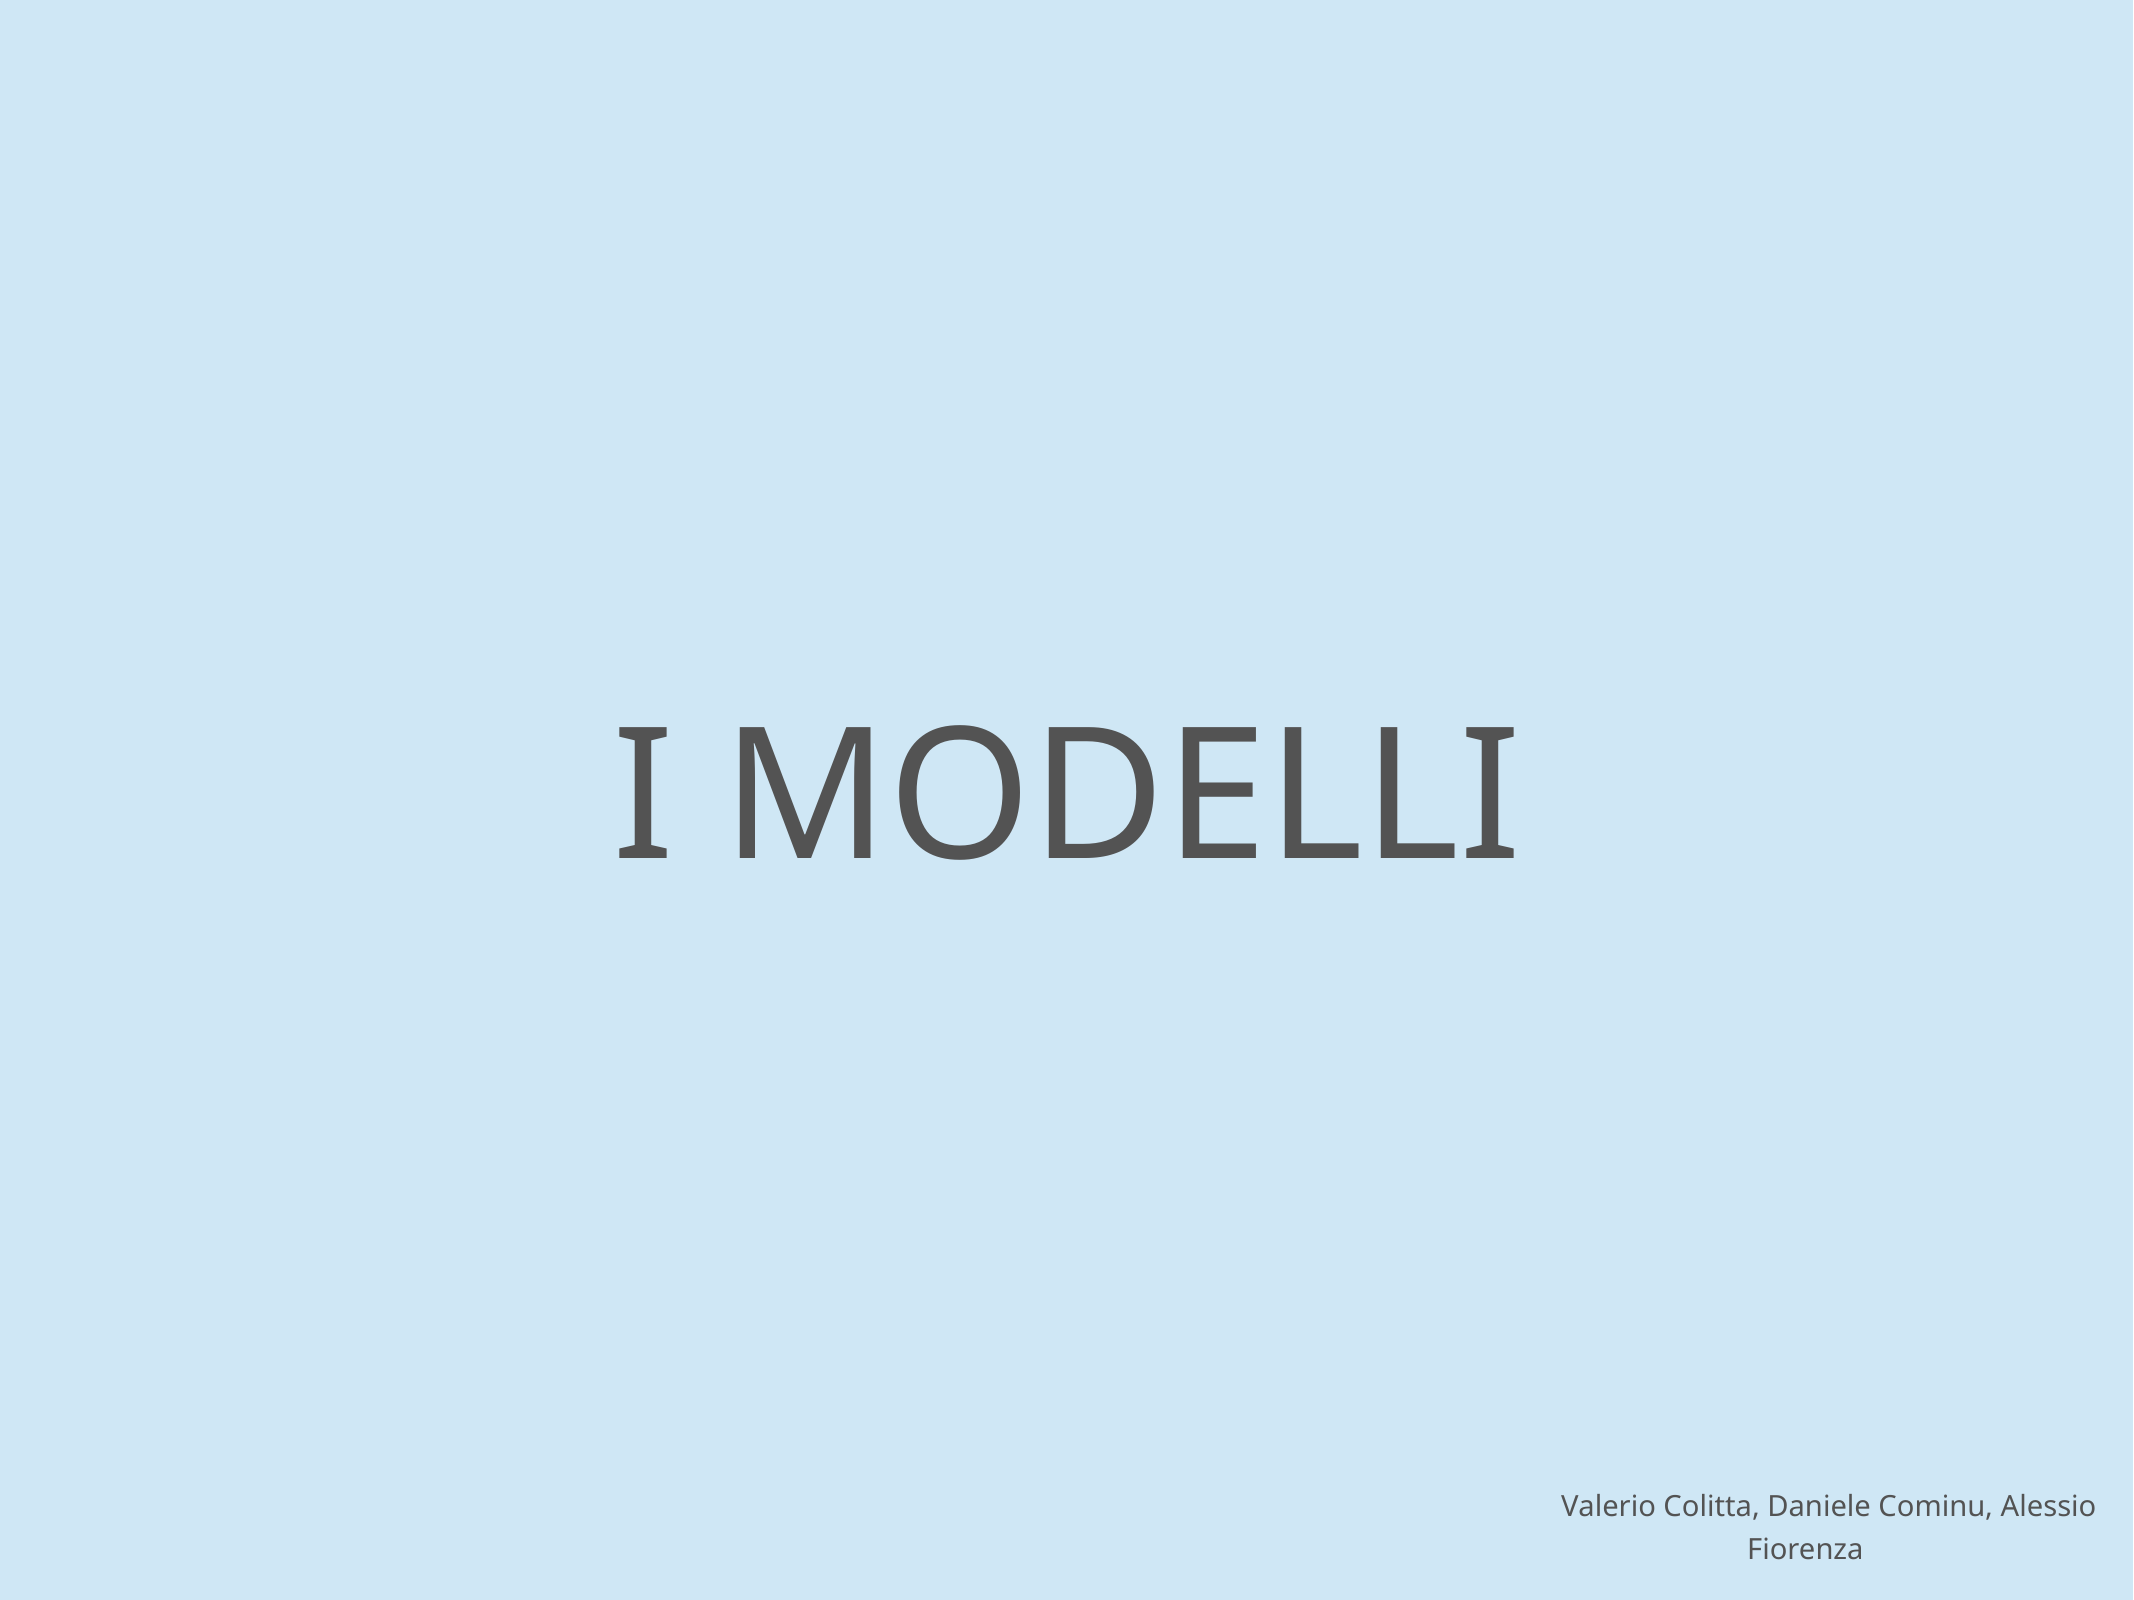

# I MODELLI
Valerio Colitta, Daniele Cominu, Alessio Fiorenza